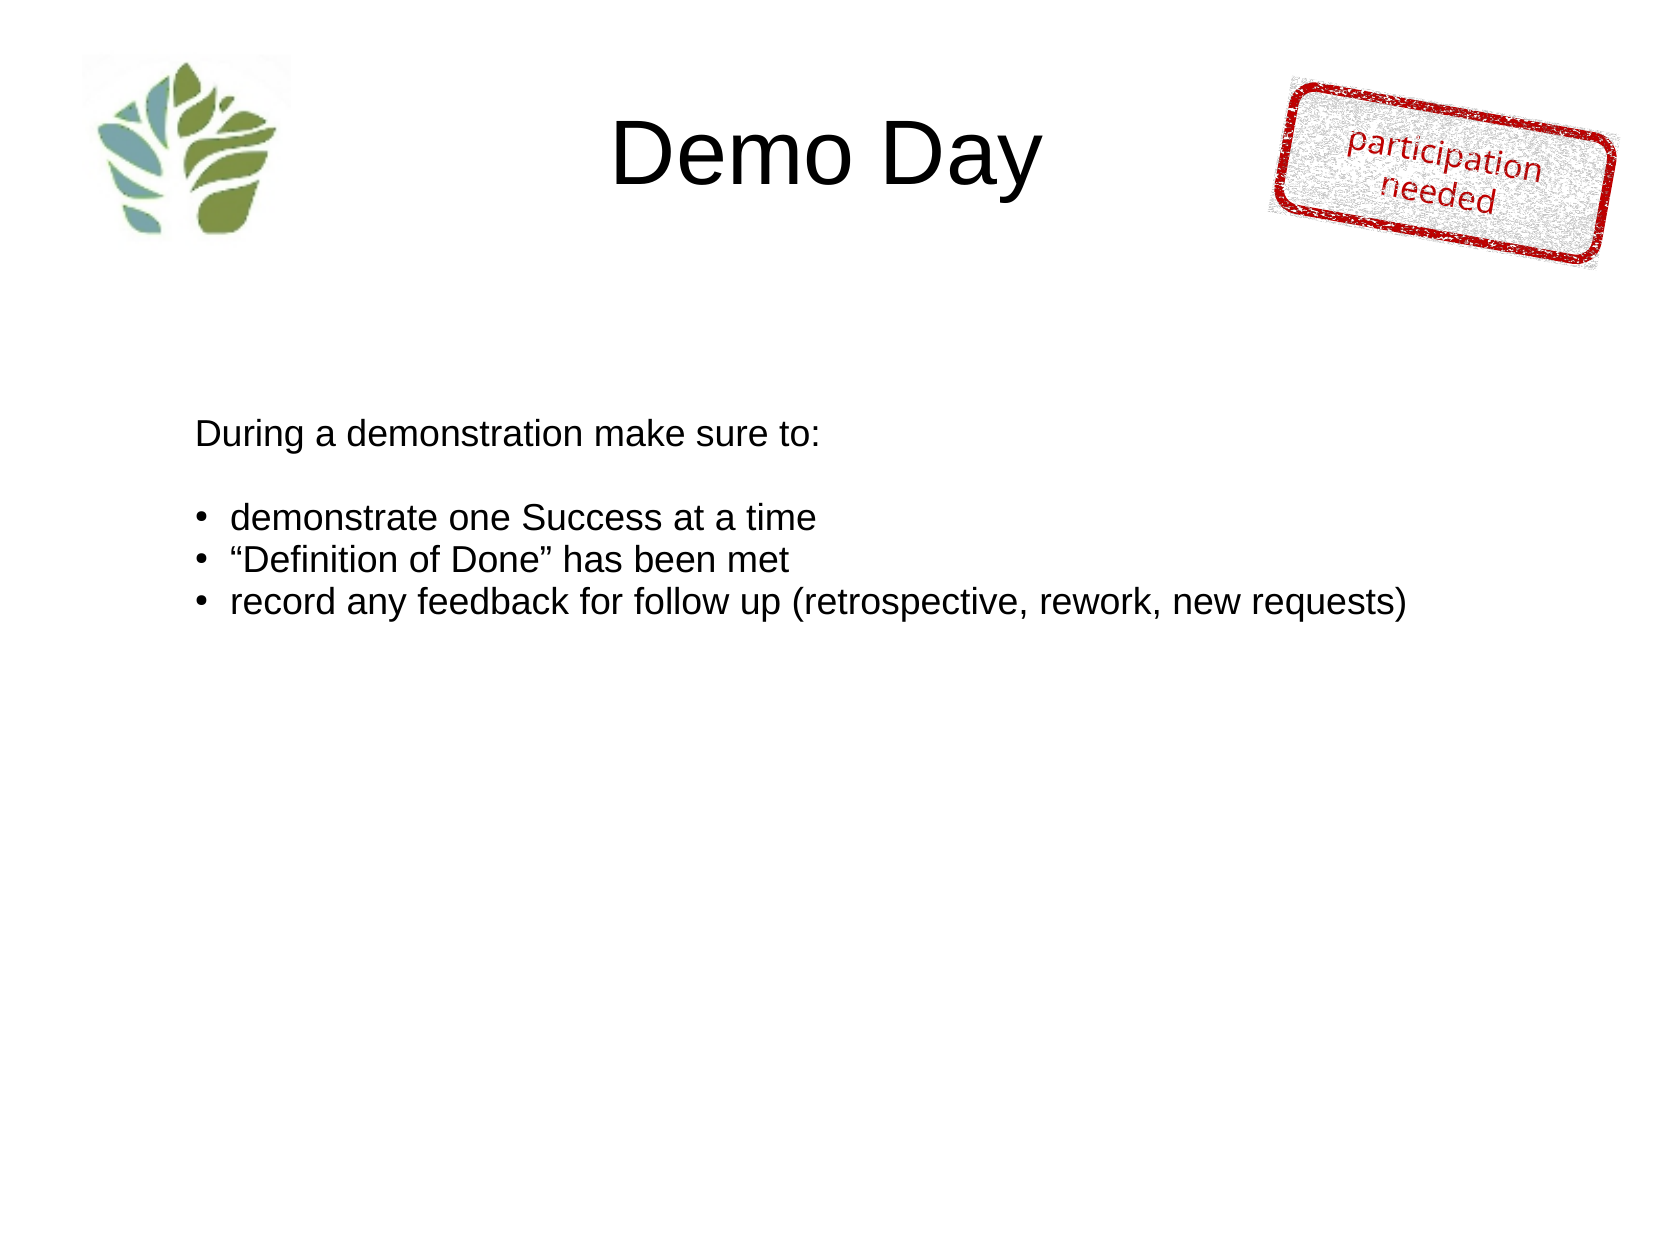

# Demo Day
participation
needed
During a demonstration make sure to:
demonstrate one Success at a time
“Definition of Done” has been met
record any feedback for follow up (retrospective, rework, new requests)